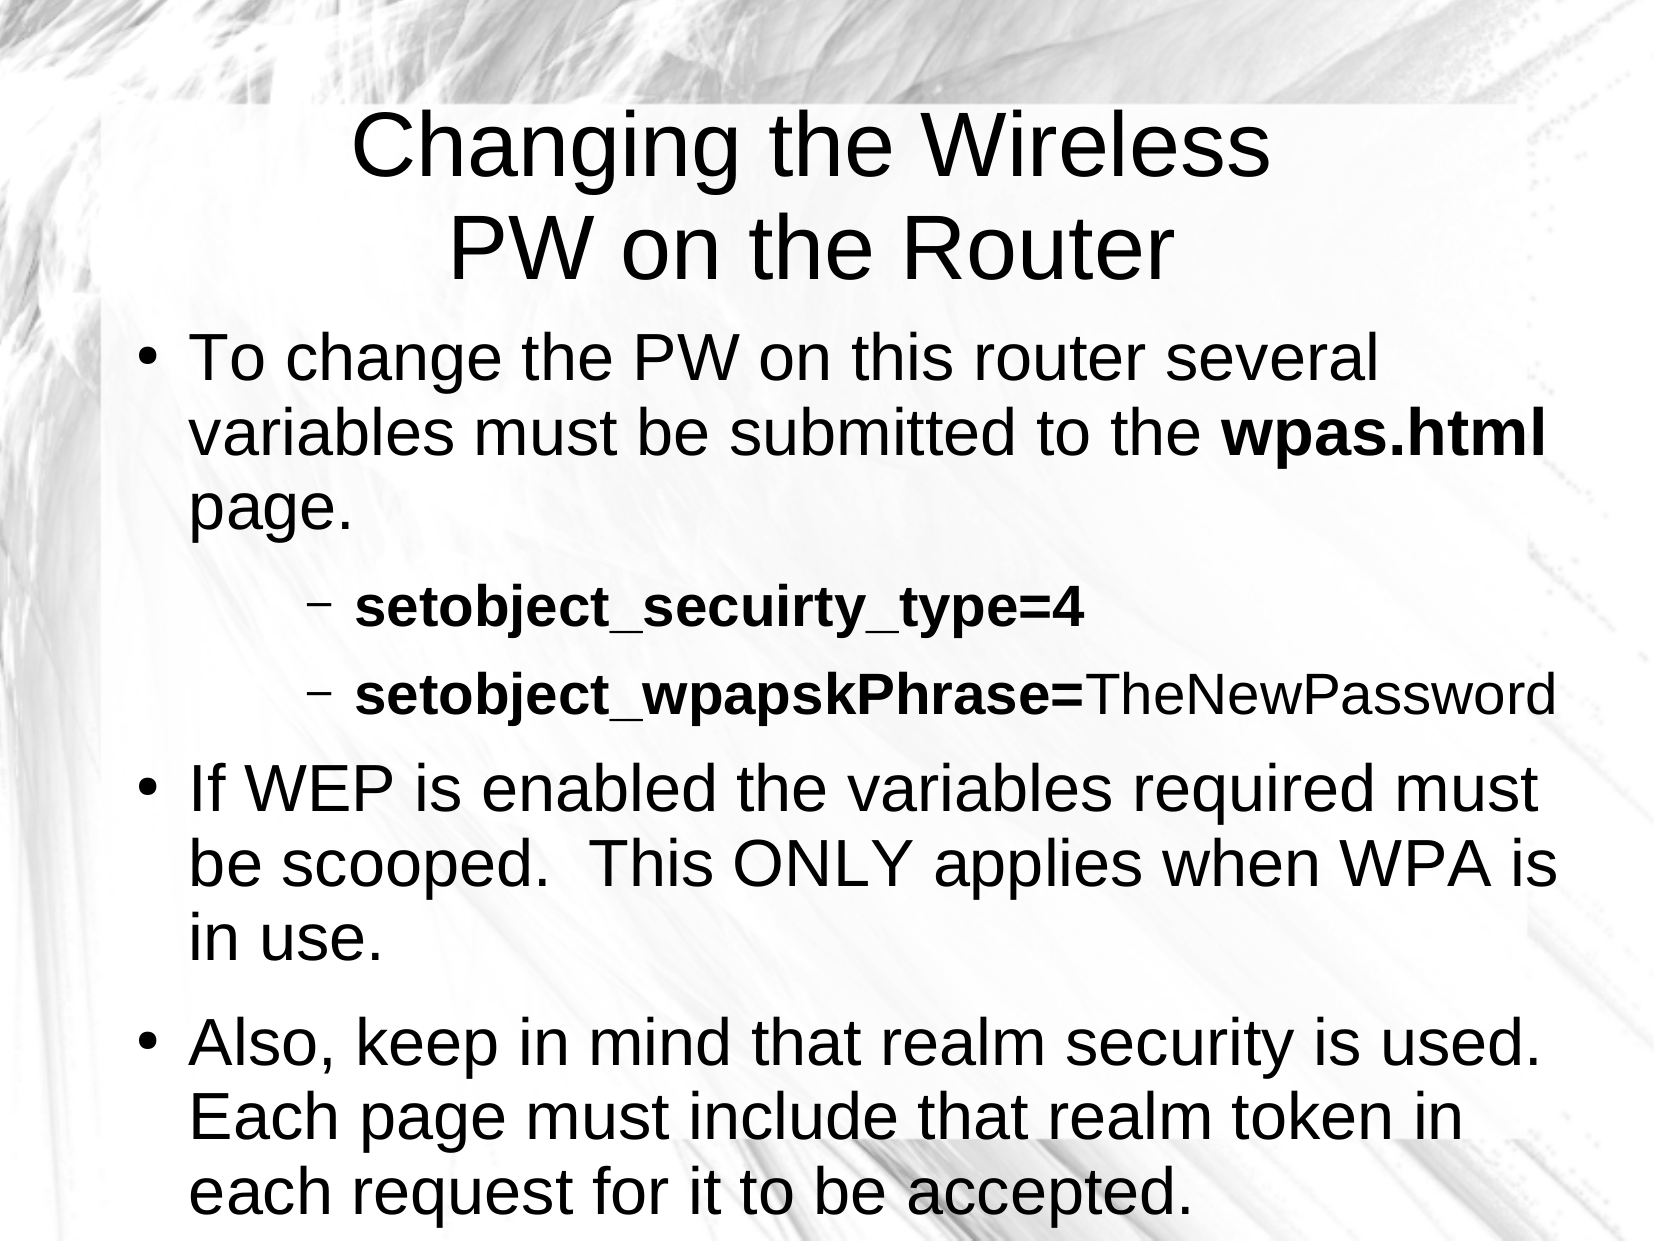

# Changing the Wireless PW on the Router
To change the PW on this router several variables must be submitted to the wpas.html page.
setobject_secuirty_type=4
setobject_wpapskPhrase=TheNewPassword
If WEP is enabled the variables required must be scooped. This ONLY applies when WPA is in use.
Also, keep in mind that realm security is used. Each page must include that realm token in each request for it to be accepted.